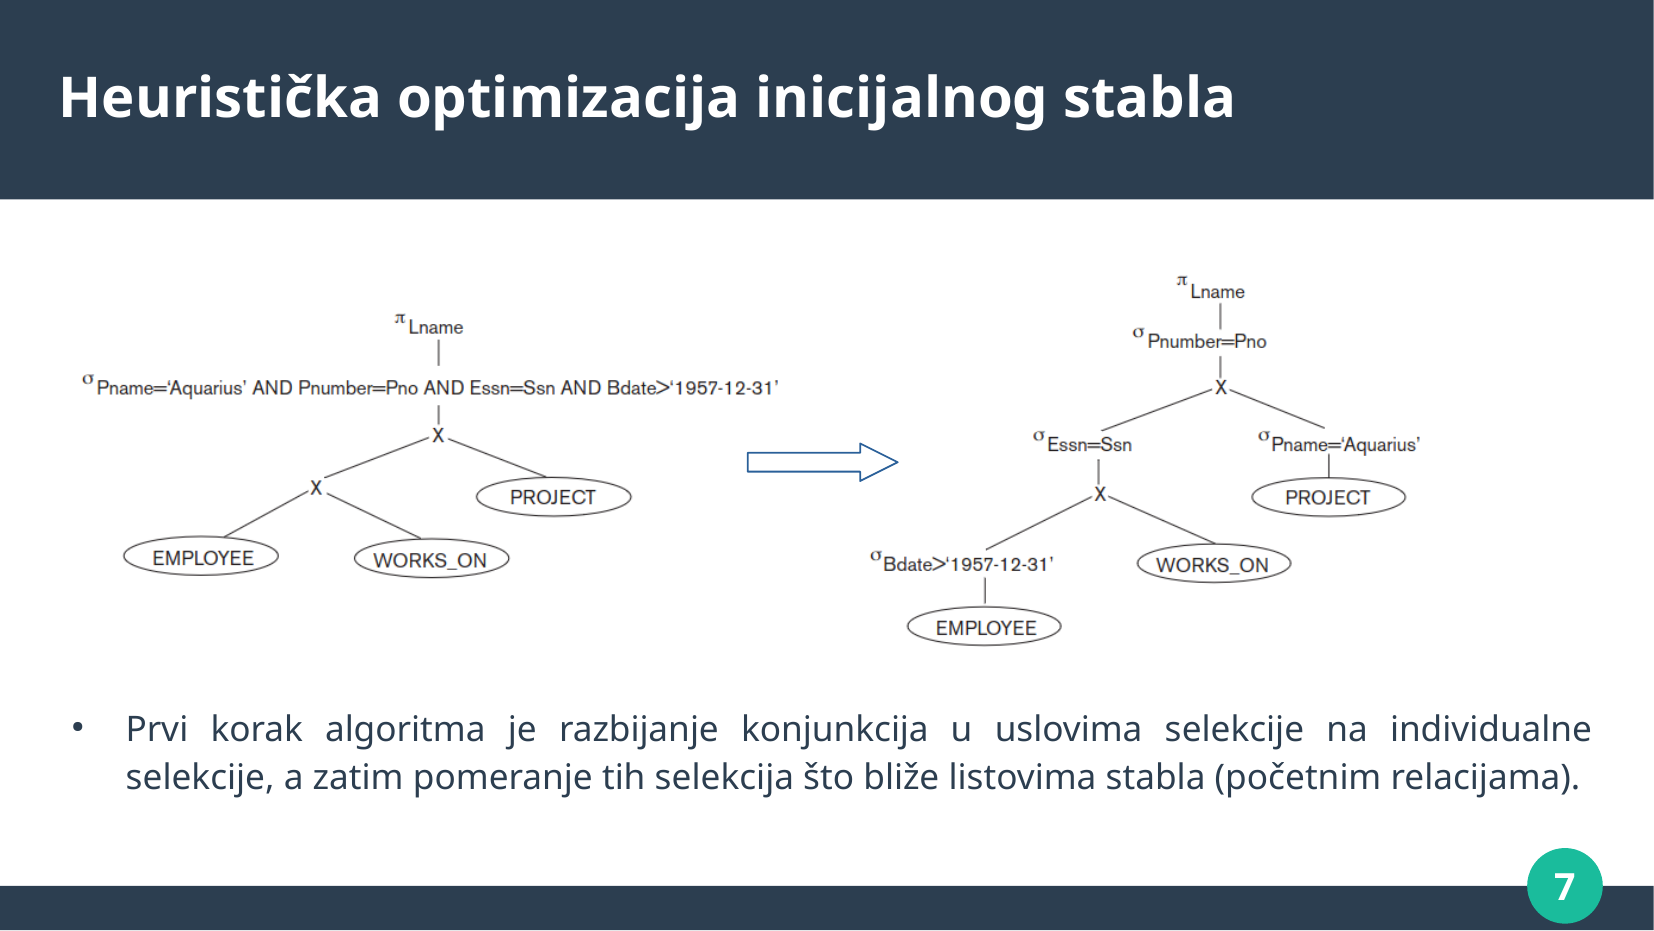

# Heuristička optimizacija inicijalnog stabla
Prvi korak algoritma je razbijanje konjunkcija u uslovima selekcije na individualne selekcije, a zatim pomeranje tih selekcija što bliže listovima stabla (početnim relacijama).